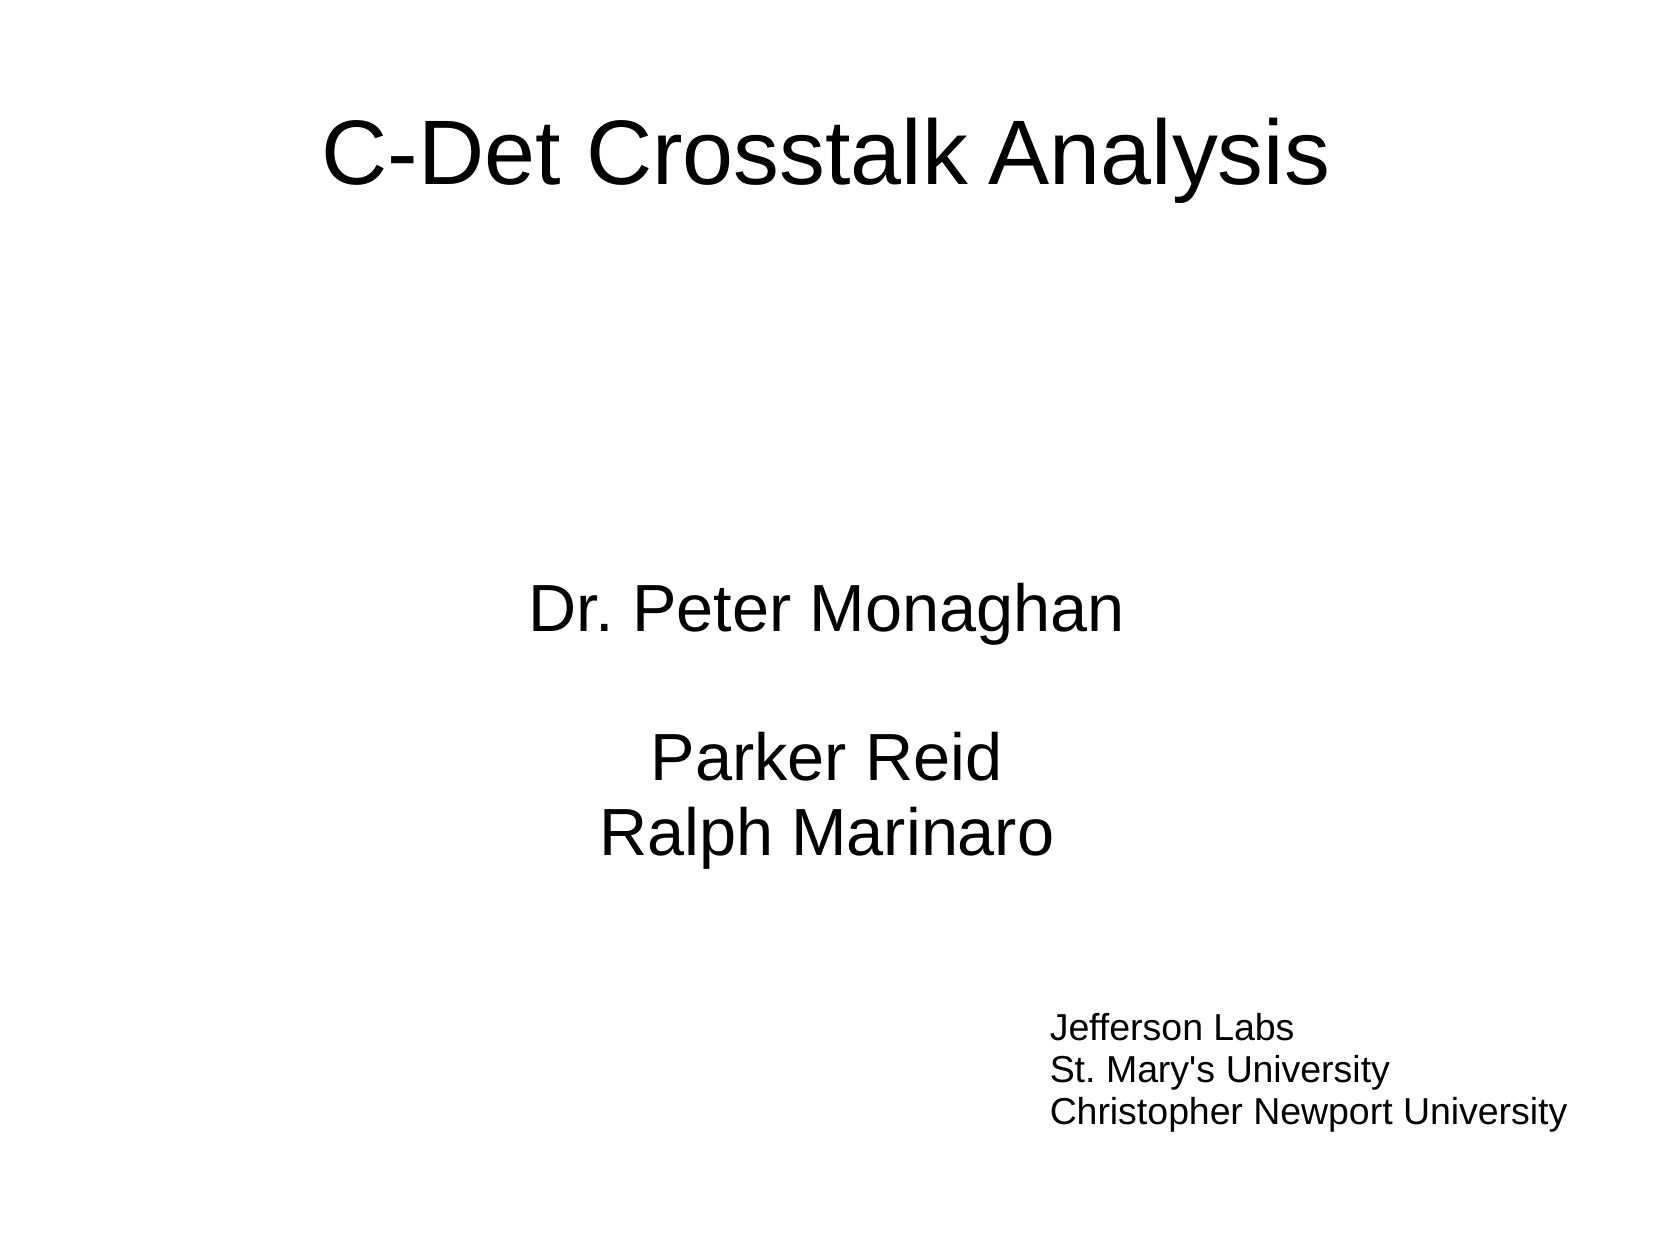

# C-Det Crosstalk Analysis
Dr. Peter Monaghan
Parker Reid
Ralph Marinaro
Jefferson Labs
St. Mary's University
Christopher Newport University